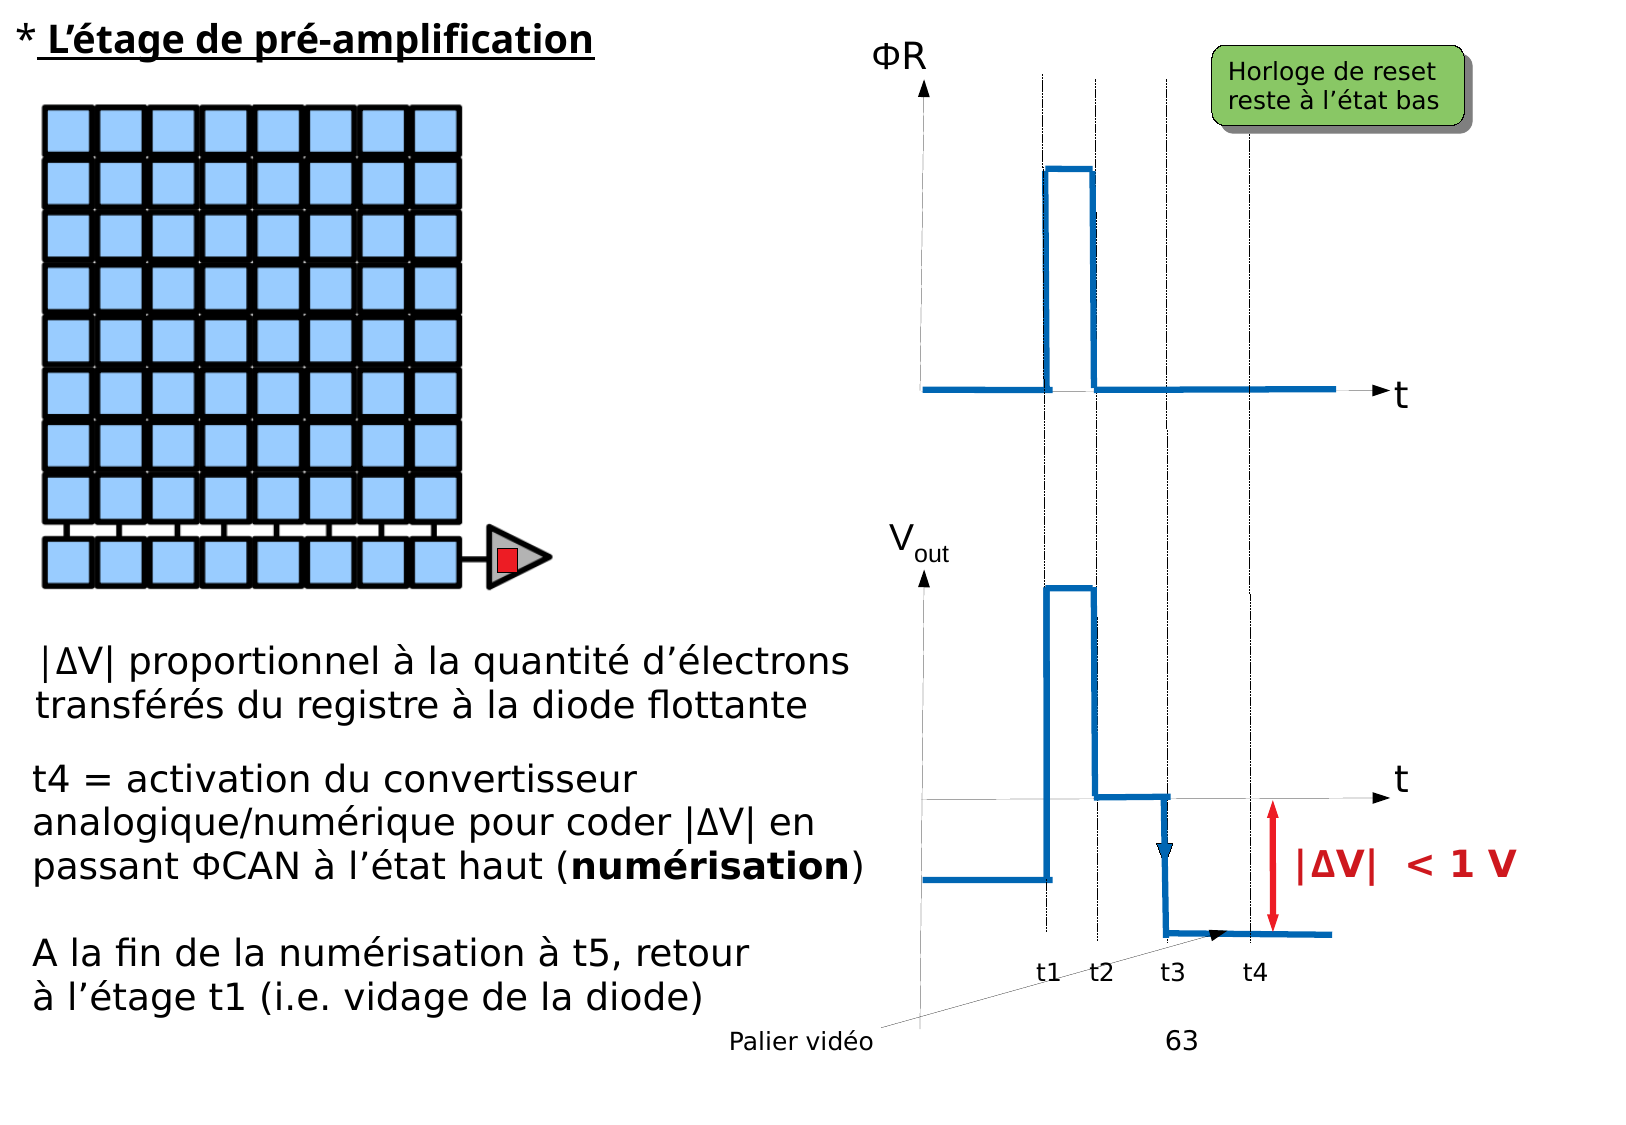

* L’étage de pré-amplification
ΦR
Horloge de reset
reste à l’état bas
t
Vout
|ΔV| proportionnel à la quantité d’électrons
transférés du registre à la diode flottante
t4 = activation du convertisseur
analogique/numérique pour coder |ΔV| en
passant ΦCAN à l’état haut (numérisation)
A la fin de la numérisation à t5, retour
à l’étage t1 (i.e. vidage de la diode)
t
|ΔV| < 1 V
Palier vidéo
t1
t2
t3
t4
23